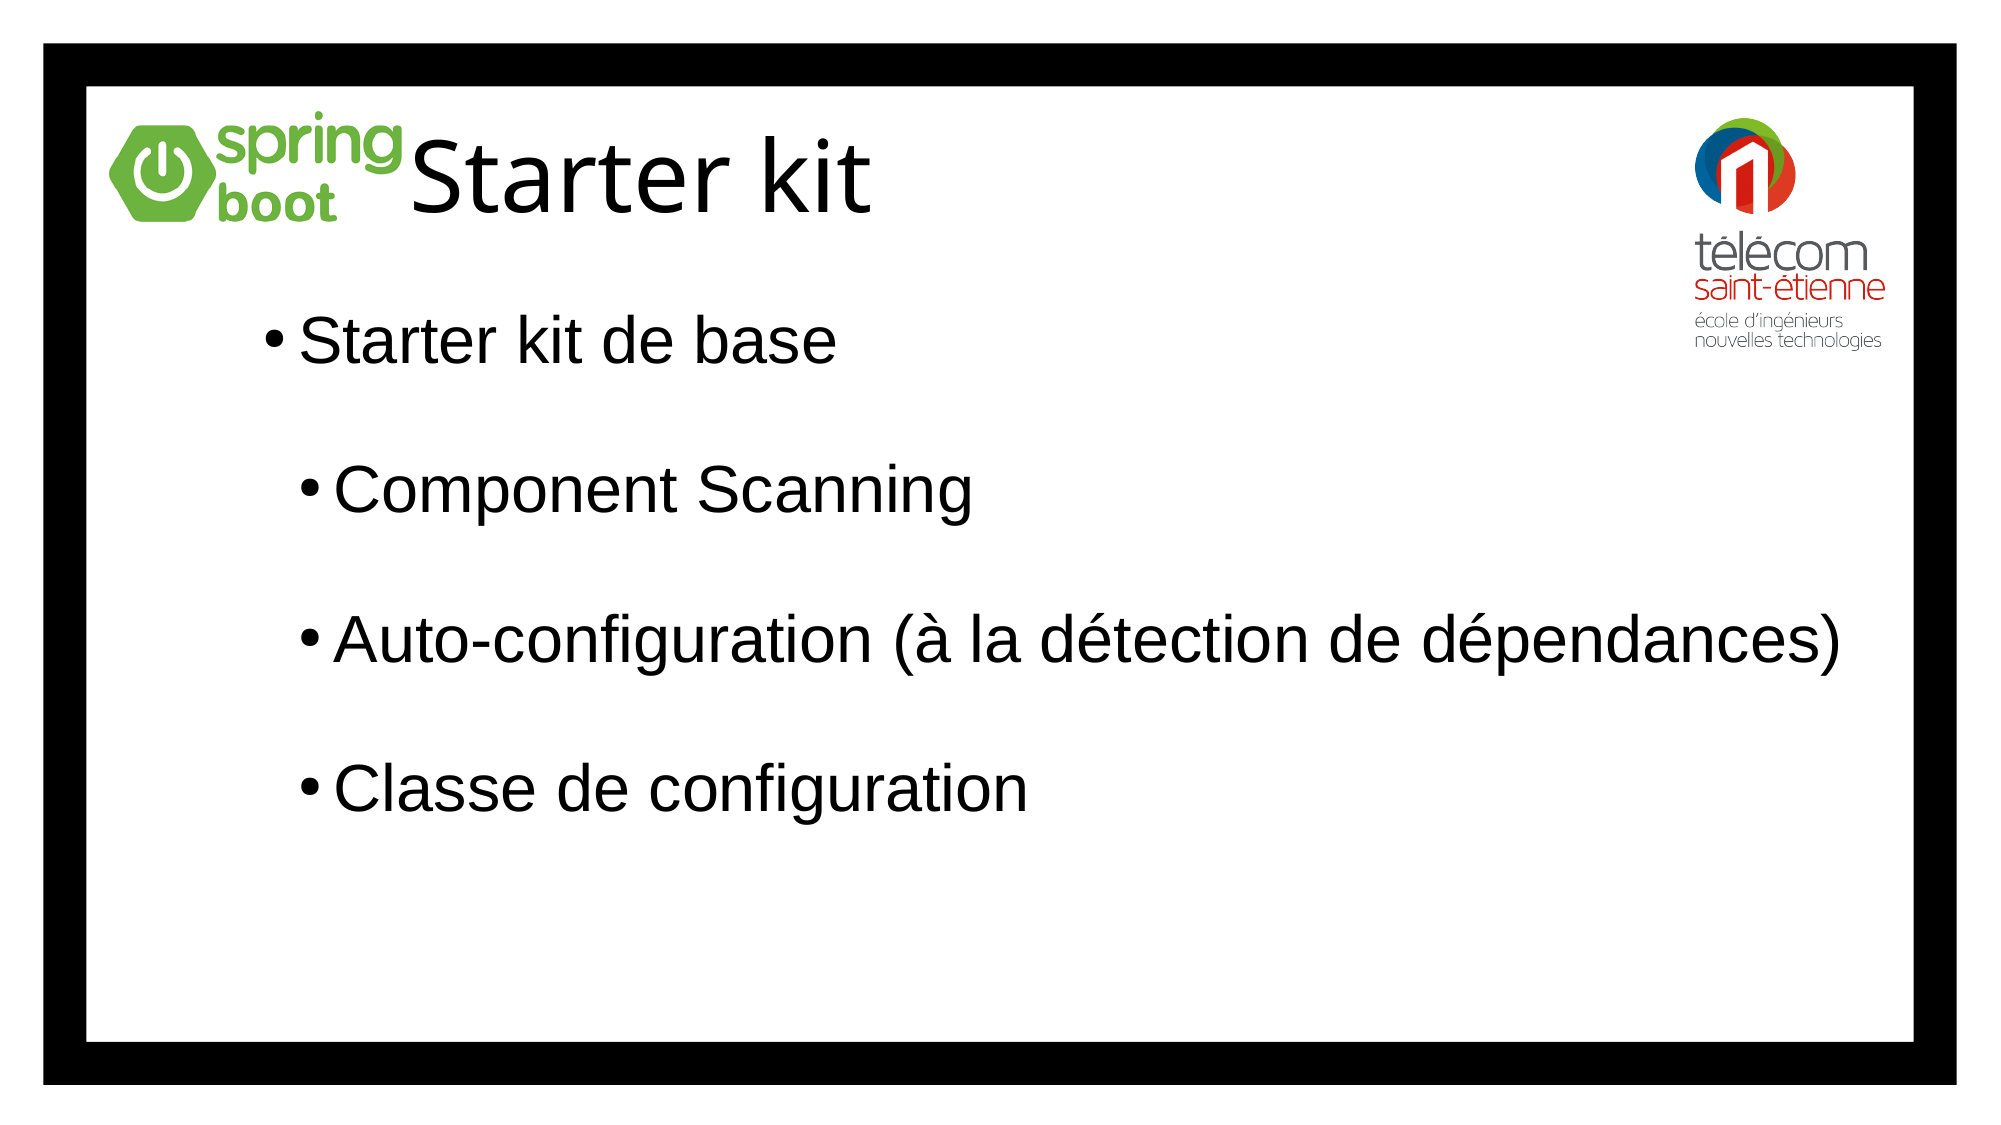

# Starter kit
Starter kit de base
Component Scanning
Auto-configuration (à la détection de dépendances)
Classe de configuration